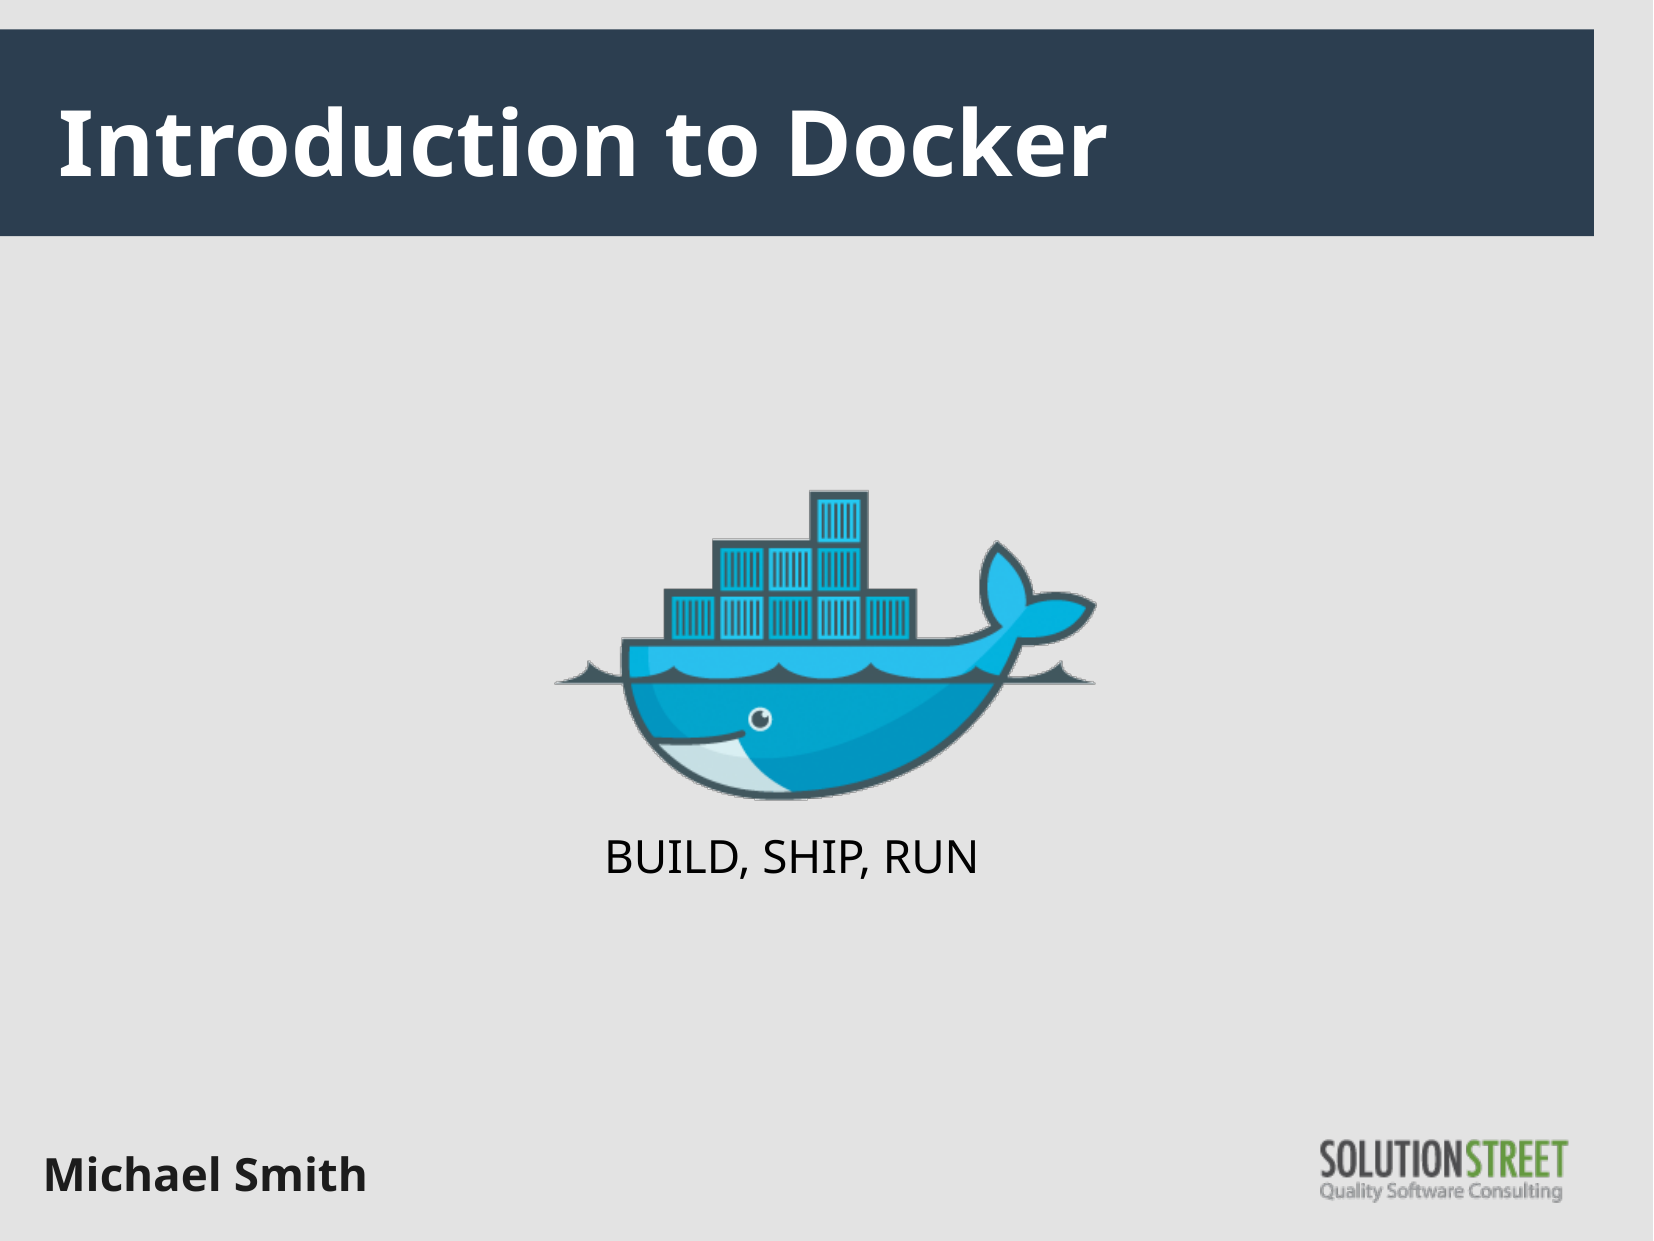

# Introduction to Docker
BUILD, SHIP, RUN
Michael Smith